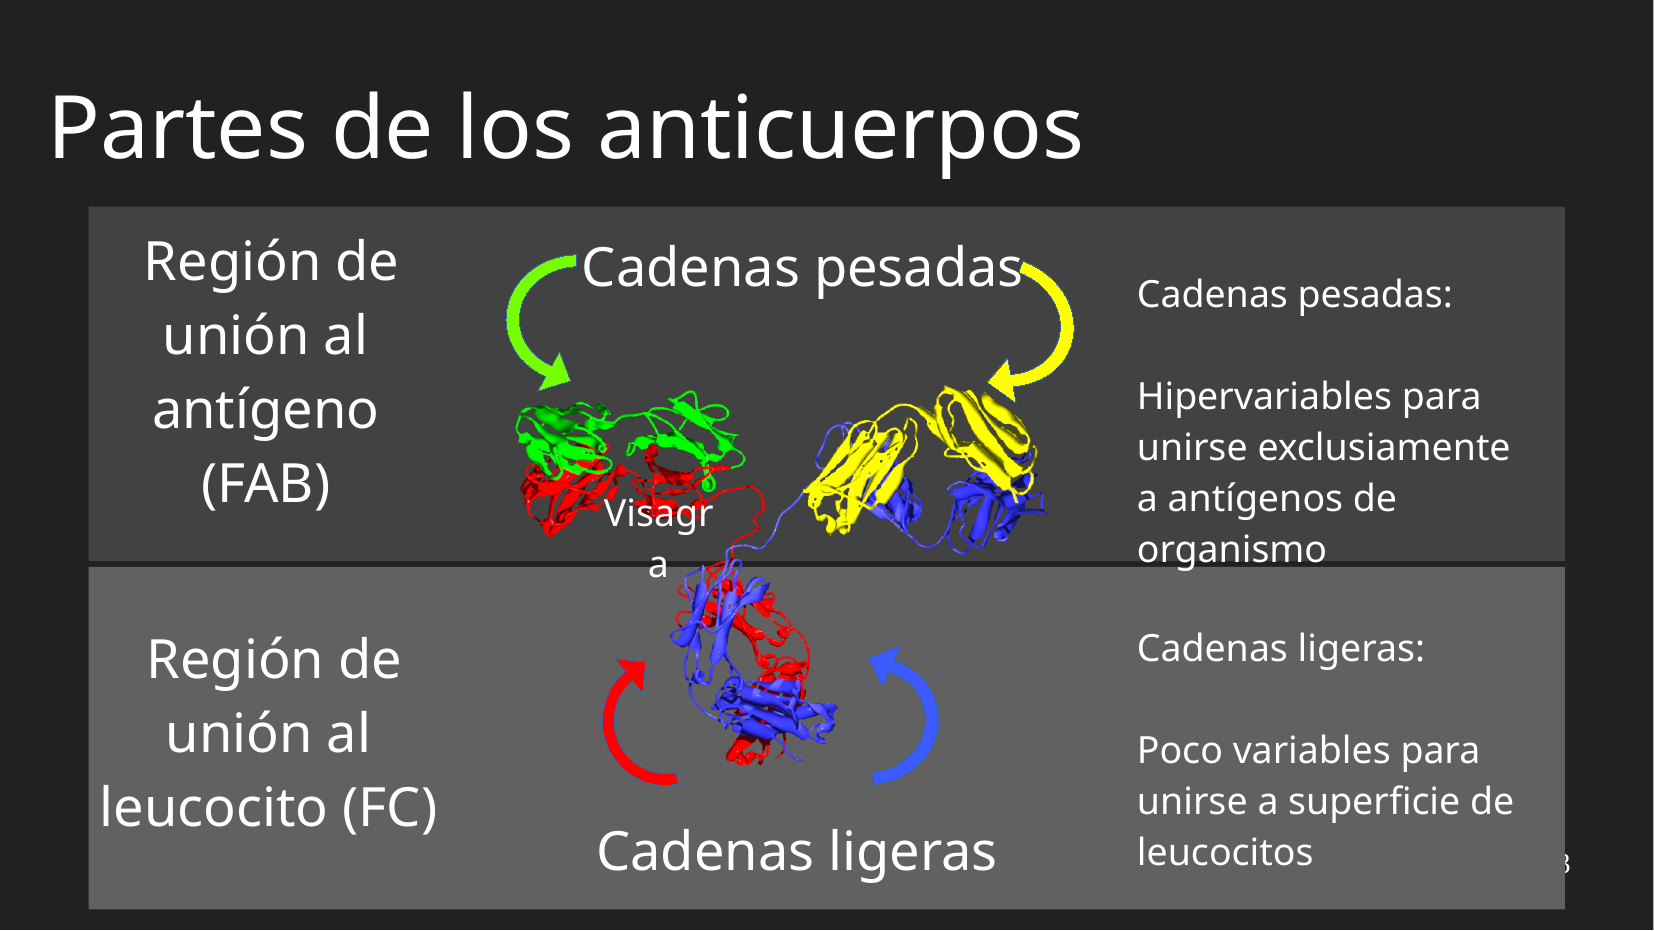

Partes de los anticuerpos
Cadenas pesadas
Región de unión al antígeno (FAB)
Cadenas pesadas:
Hipervariables para unirse exclusiamente a antígenos de organismo
Visagra
Cadenas ligeras:
Poco variables para unirse a superficie de leucocitos
Región de unión al leucocito (FC)
# Cadenas ligeras
3